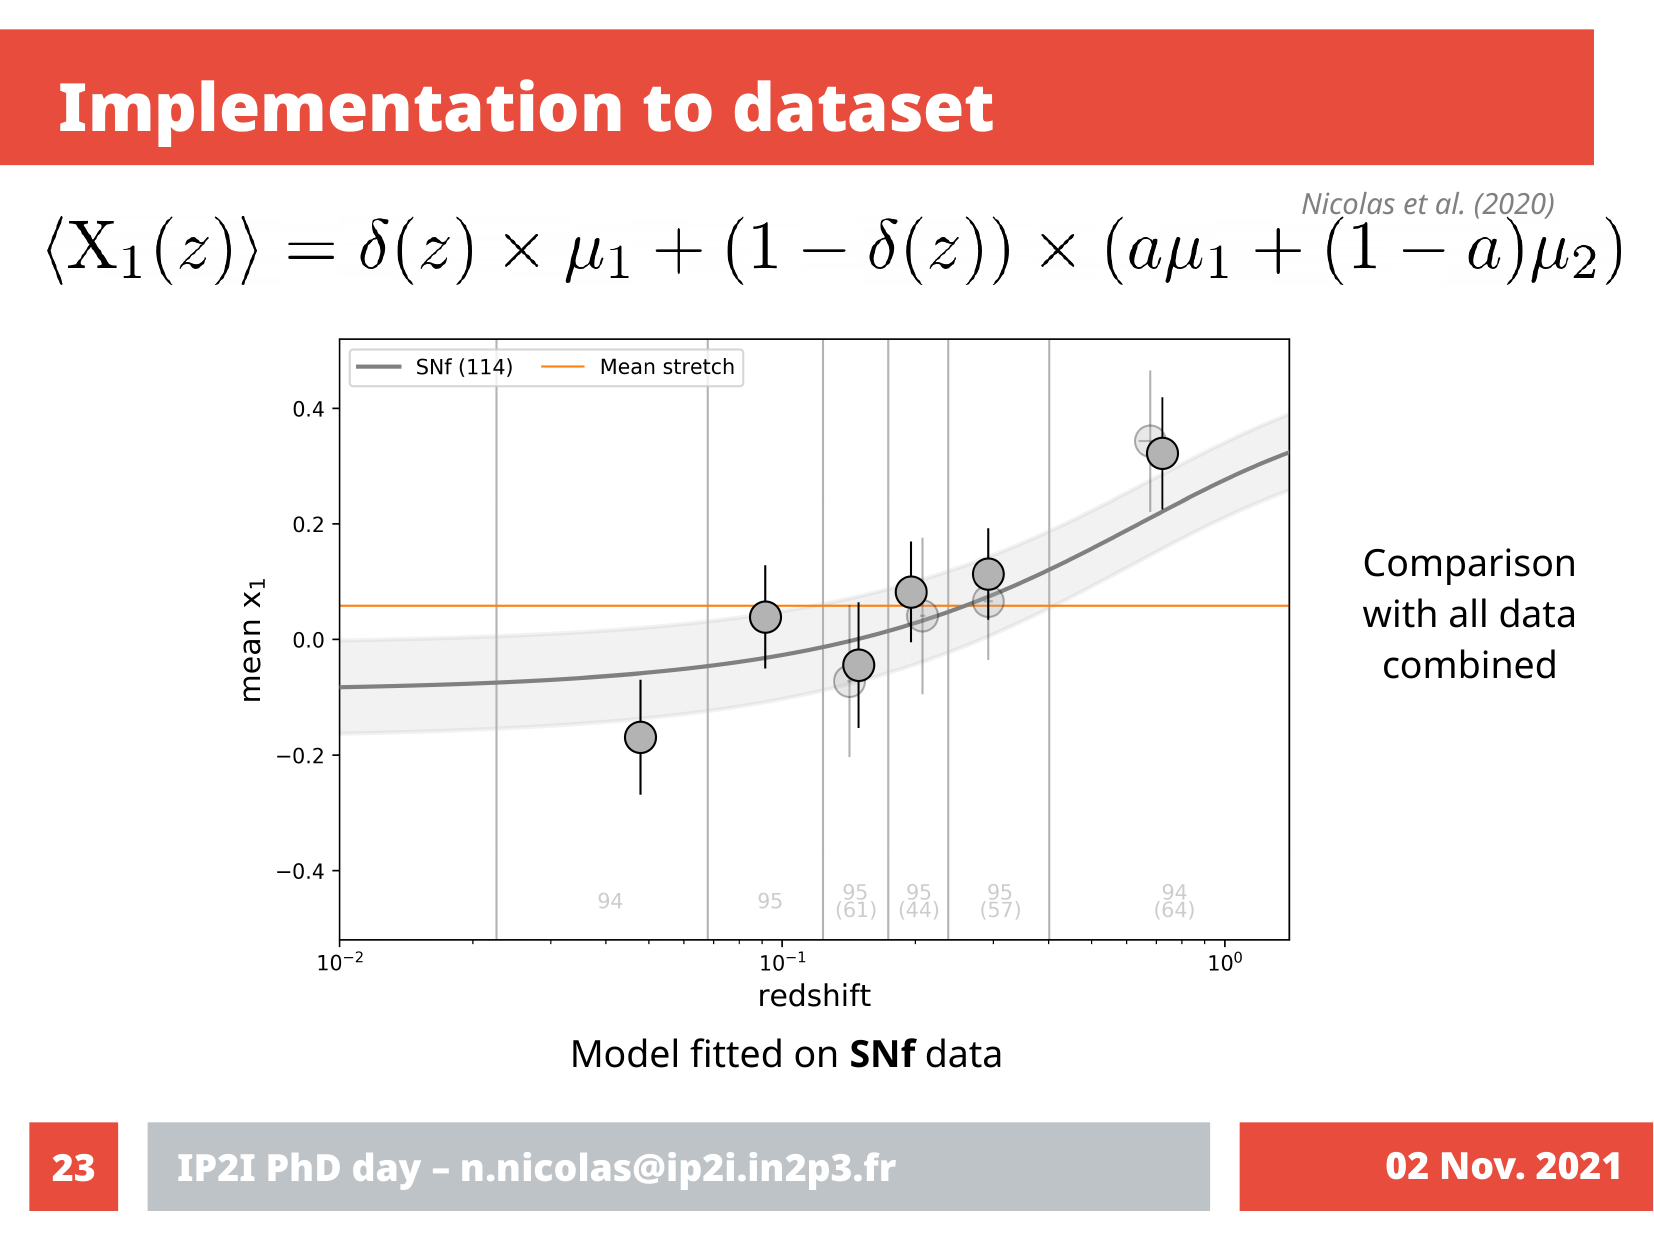

# Implementation to dataset
Nicolas et al. (2020)
Comparison with all data combined
Model fitted on SNf data
23
IP2I PhD day – n.nicolas@ip2i.in2p3.fr
02 Nov. 2021